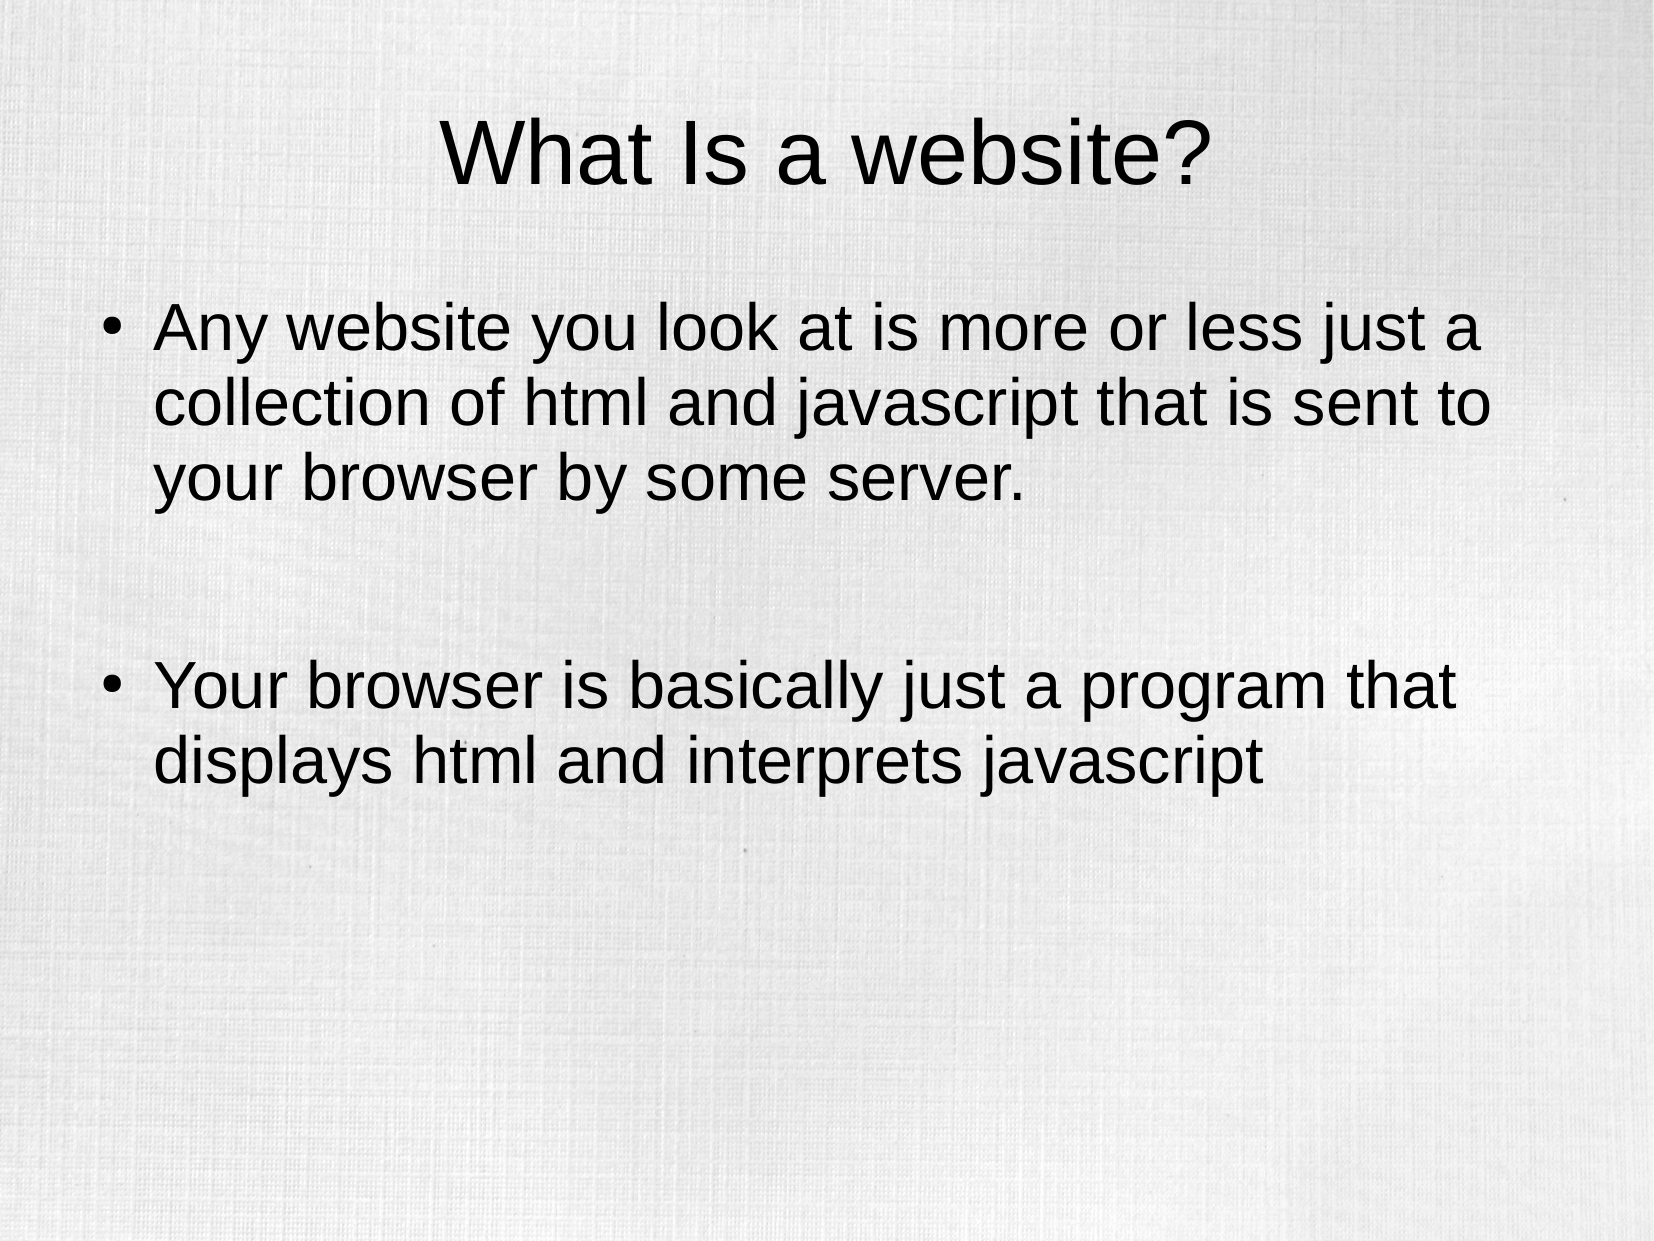

# What Is a website?
Any website you look at is more or less just a collection of html and javascript that is sent to your browser by some server.
Your browser is basically just a program that displays html and interprets javascript